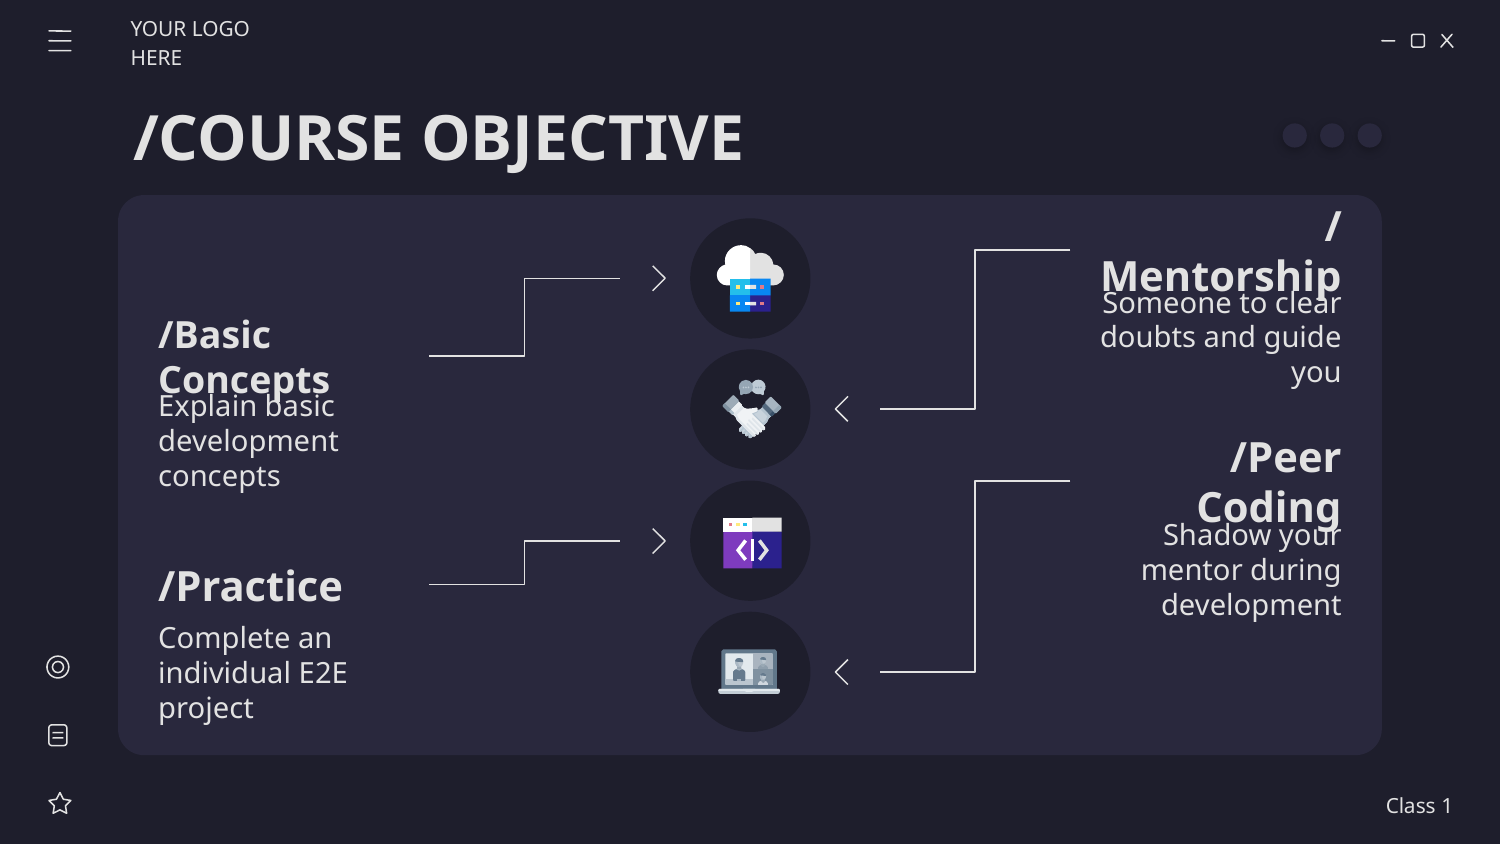

# YOUR LOGO HERE
/COURSE OBJECTIVE
/Mentorship
Someone to clear doubts and guide you
/Basic Concepts
Explain basic development concepts
/Peer Coding
Shadow your mentor during development
/Practice
Complete an individual E2E project
Class 1